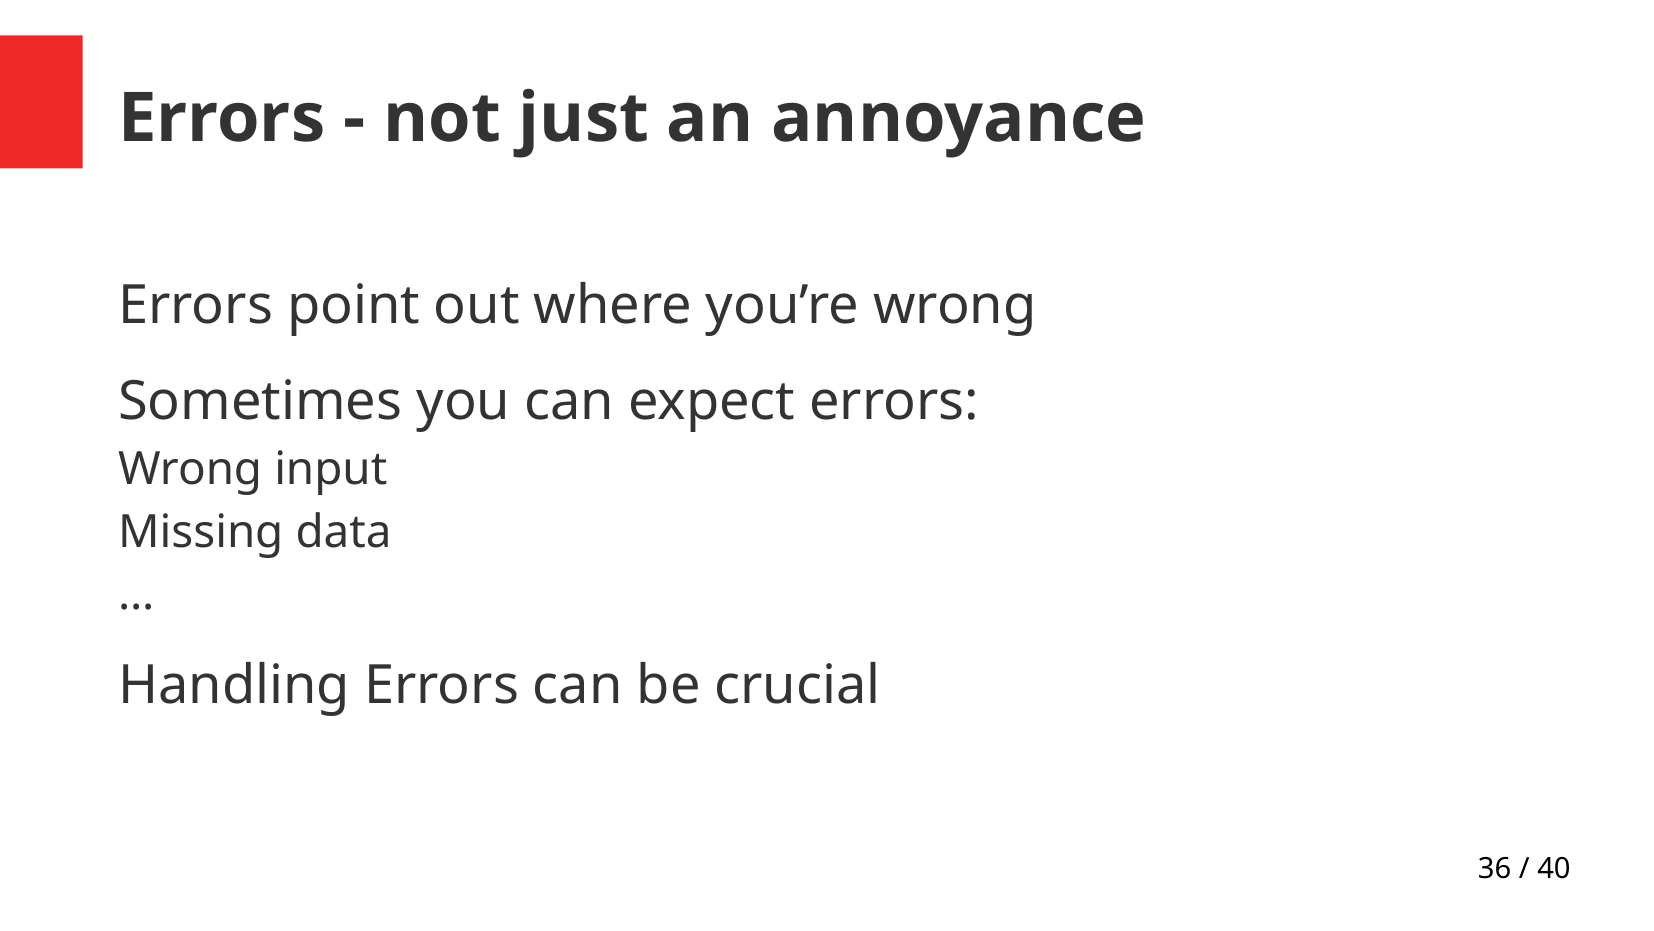

# Errors - not just an annoyance
Errors point out where you’re wrong
Sometimes you can expect errors:
Wrong input
Missing data
…
Handling Errors can be crucial
36